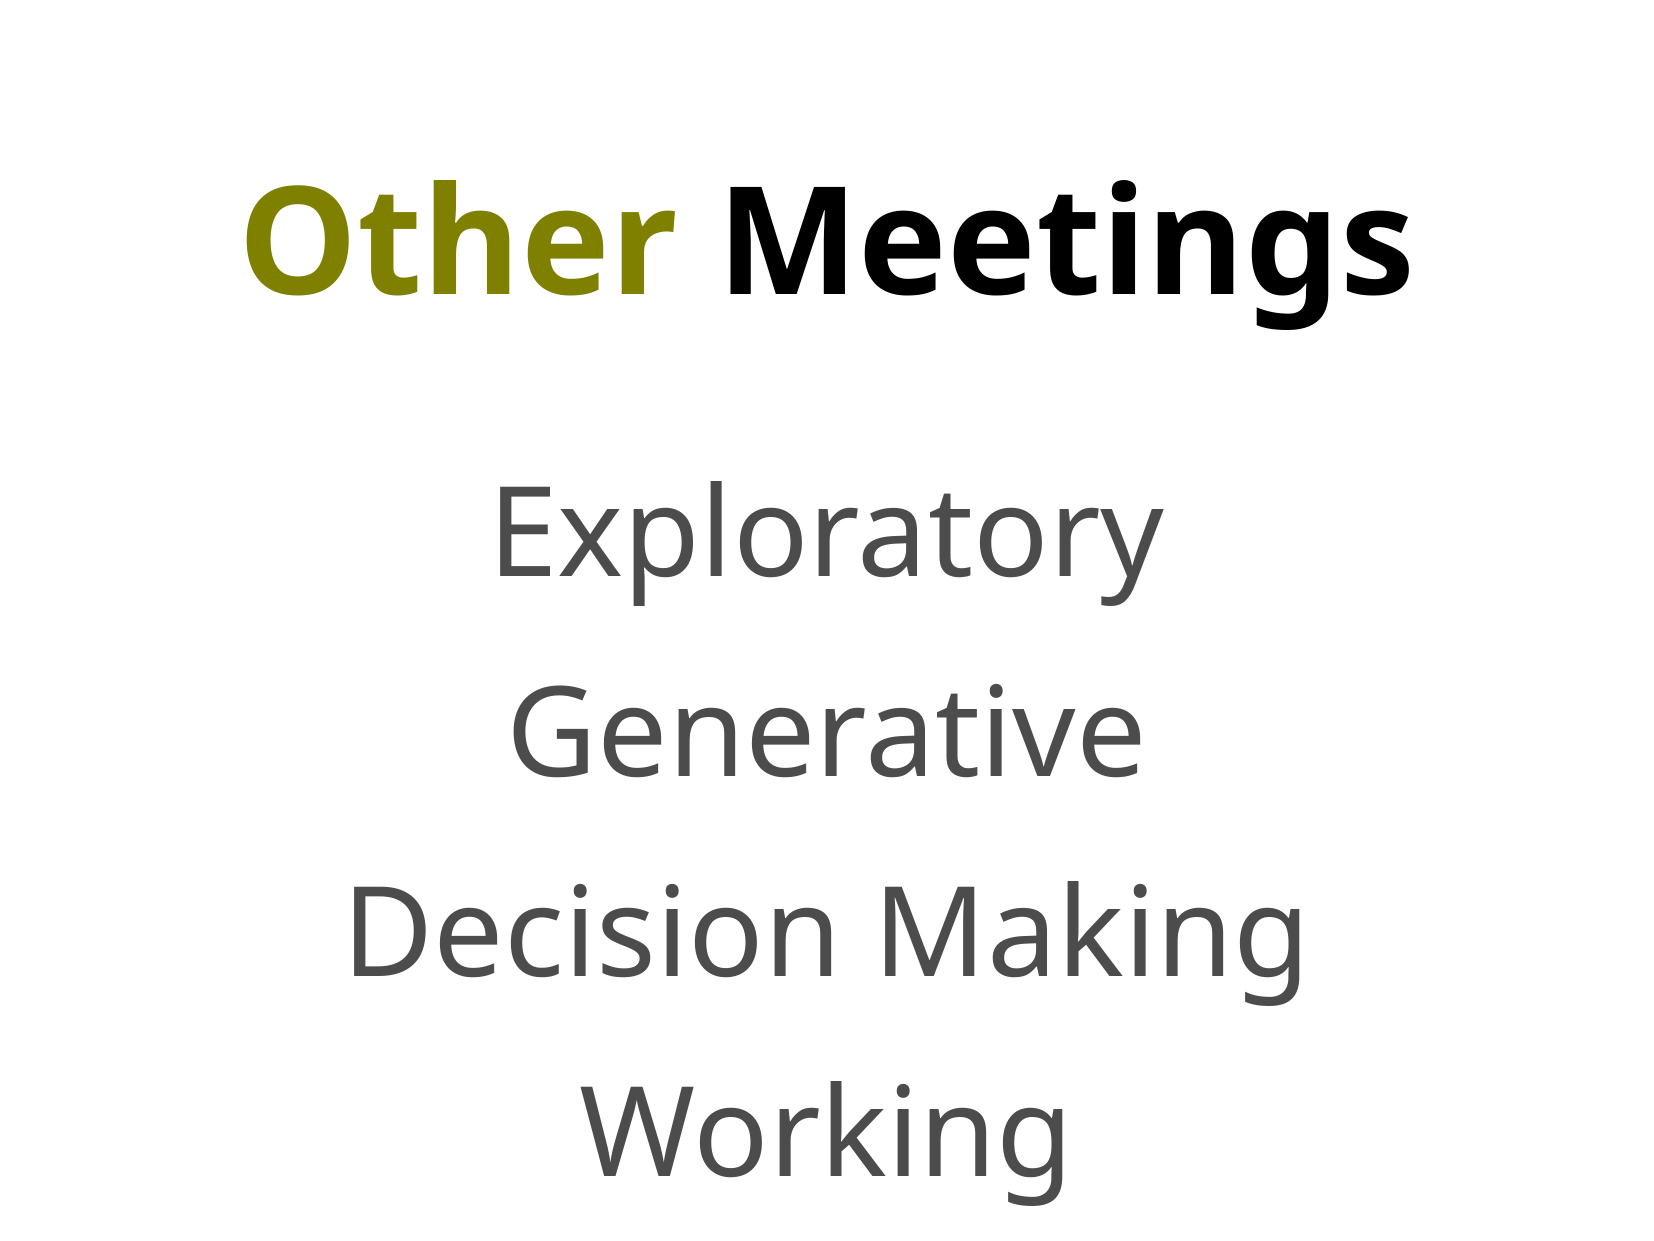

# Other Meetings
Exploratory
Generative
Decision Making
Working